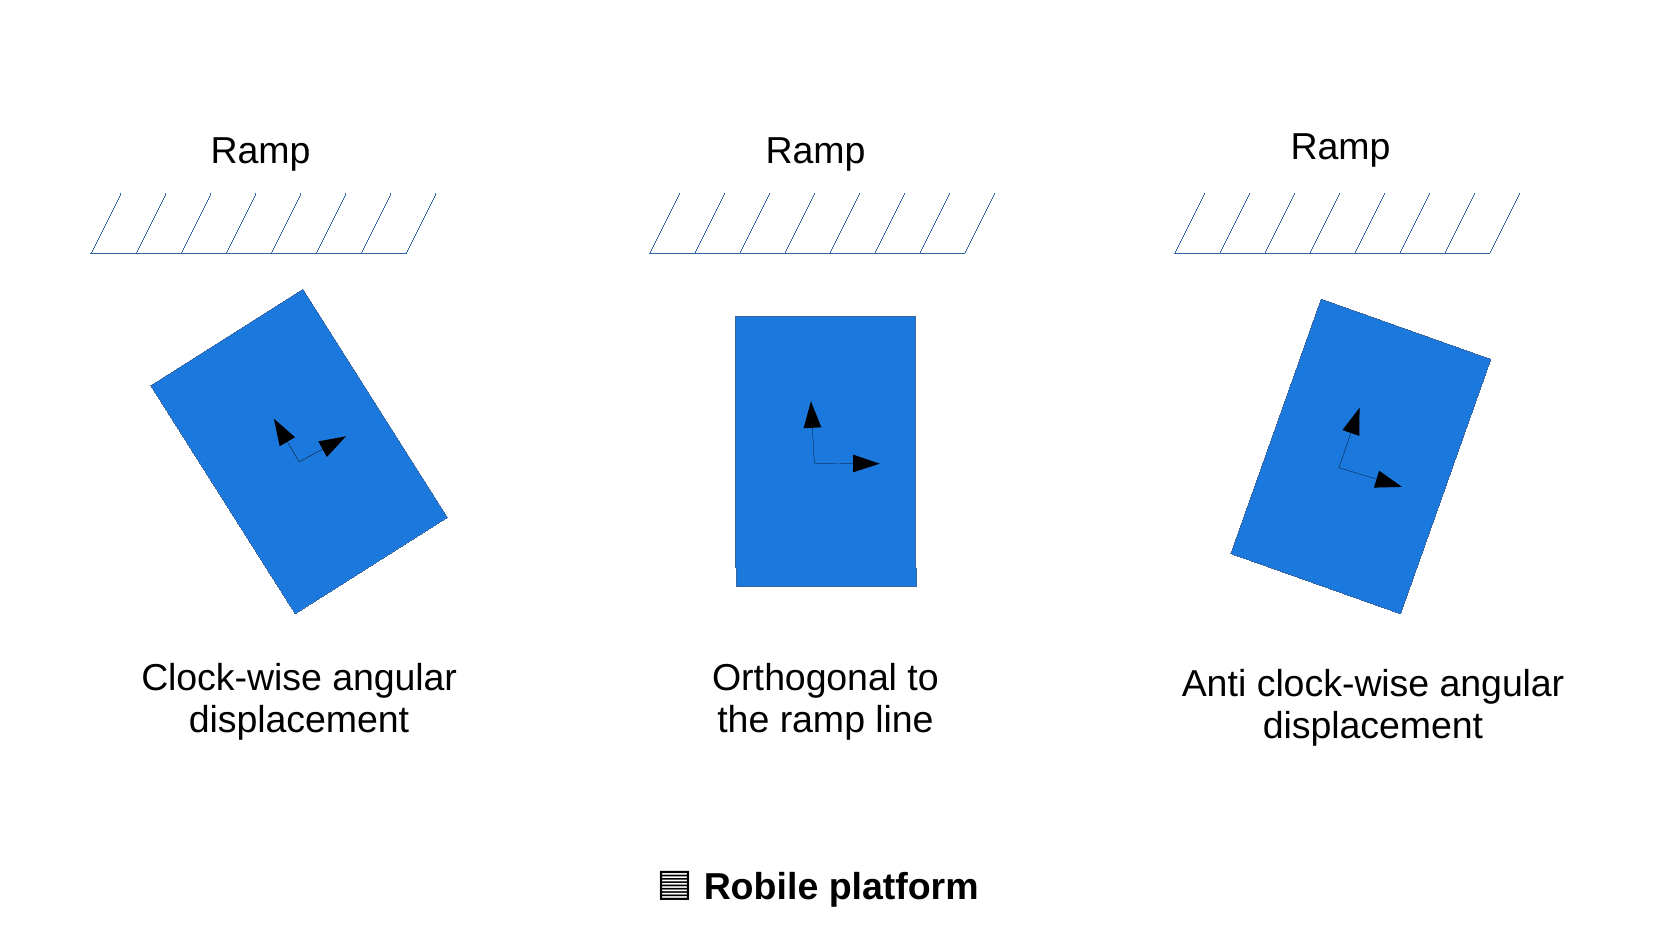

Ramp
Ramp
Ramp
Clock-wise angular displacement
Orthogonal to the ramp line
Anti clock-wise angular displacement
🟦 Robile platform